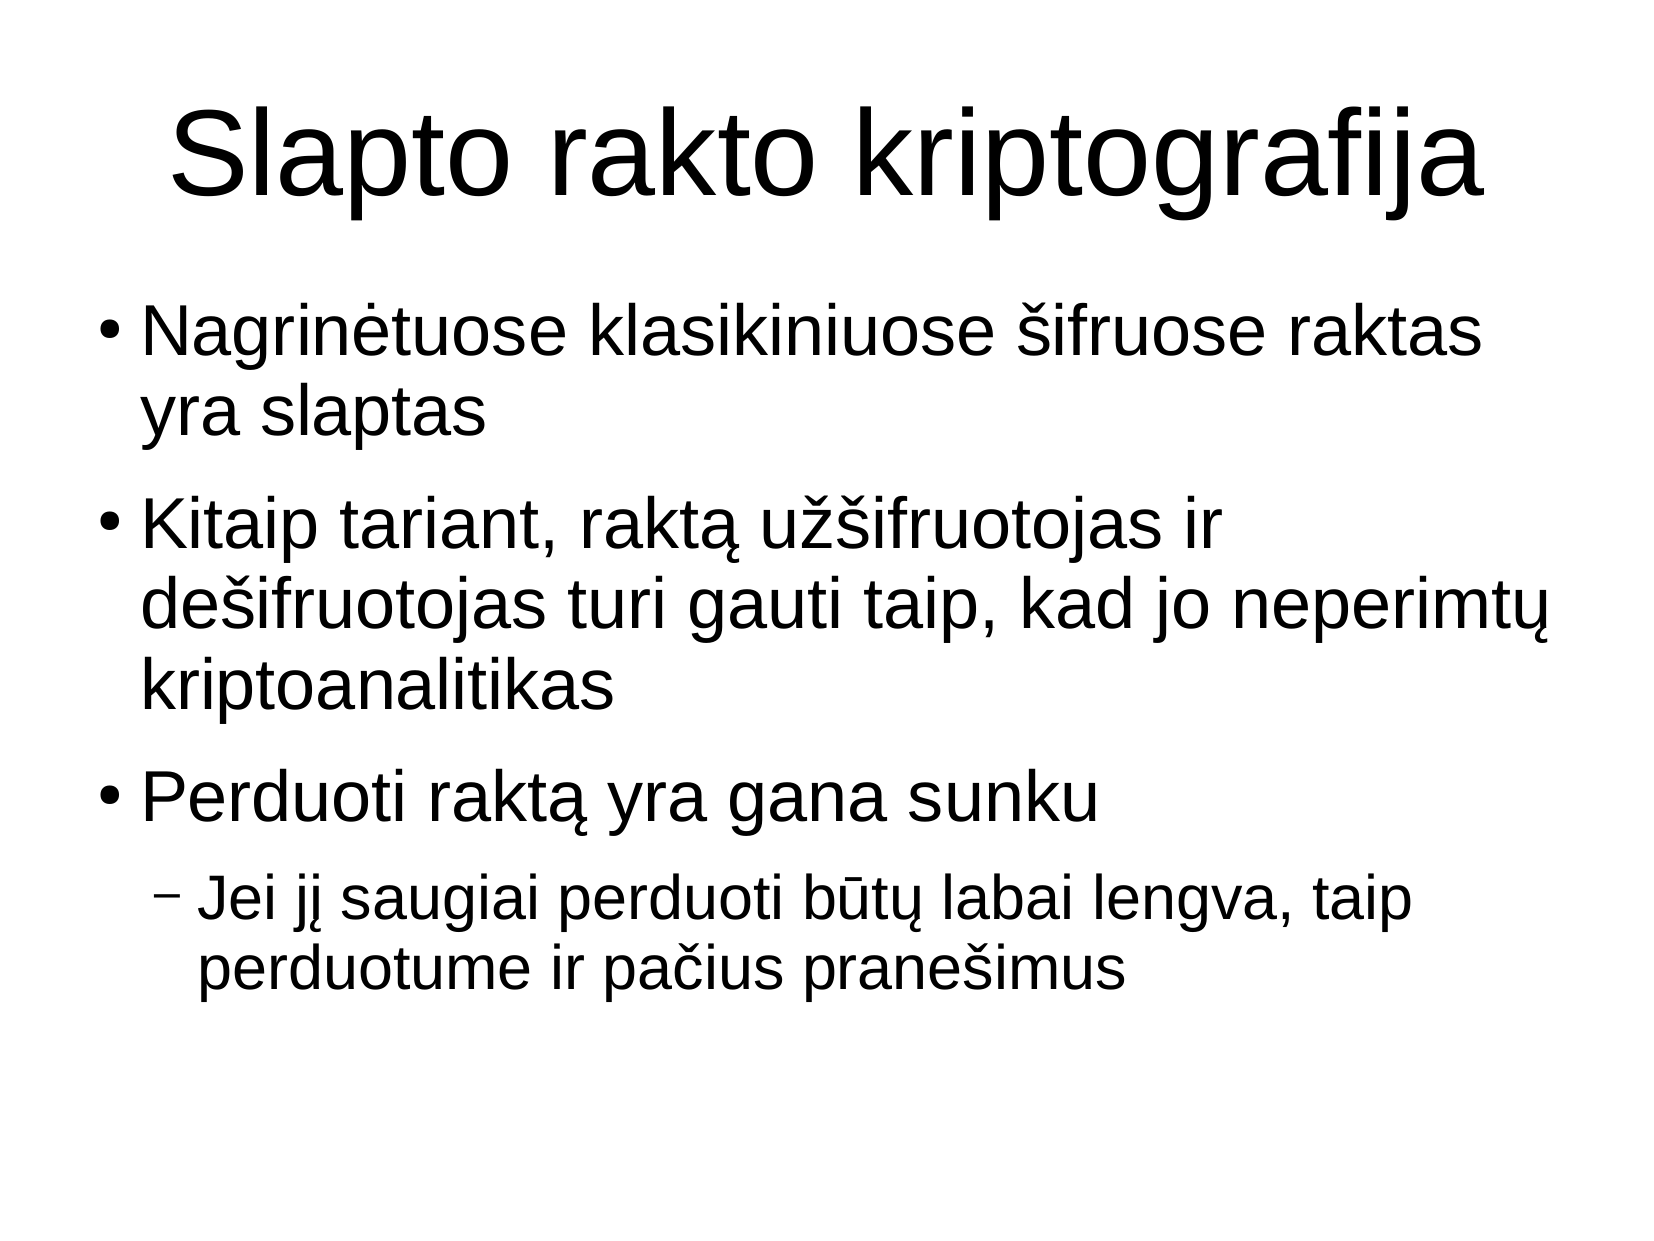

# Slapto rakto kriptografija
Nagrinėtuose klasikiniuose šifruose raktas yra slaptas
Kitaip tariant, raktą užšifruotojas ir dešifruotojas turi gauti taip, kad jo neperimtų kriptoanalitikas
Perduoti raktą yra gana sunku
Jei jį saugiai perduoti būtų labai lengva, taip perduotume ir pačius pranešimus